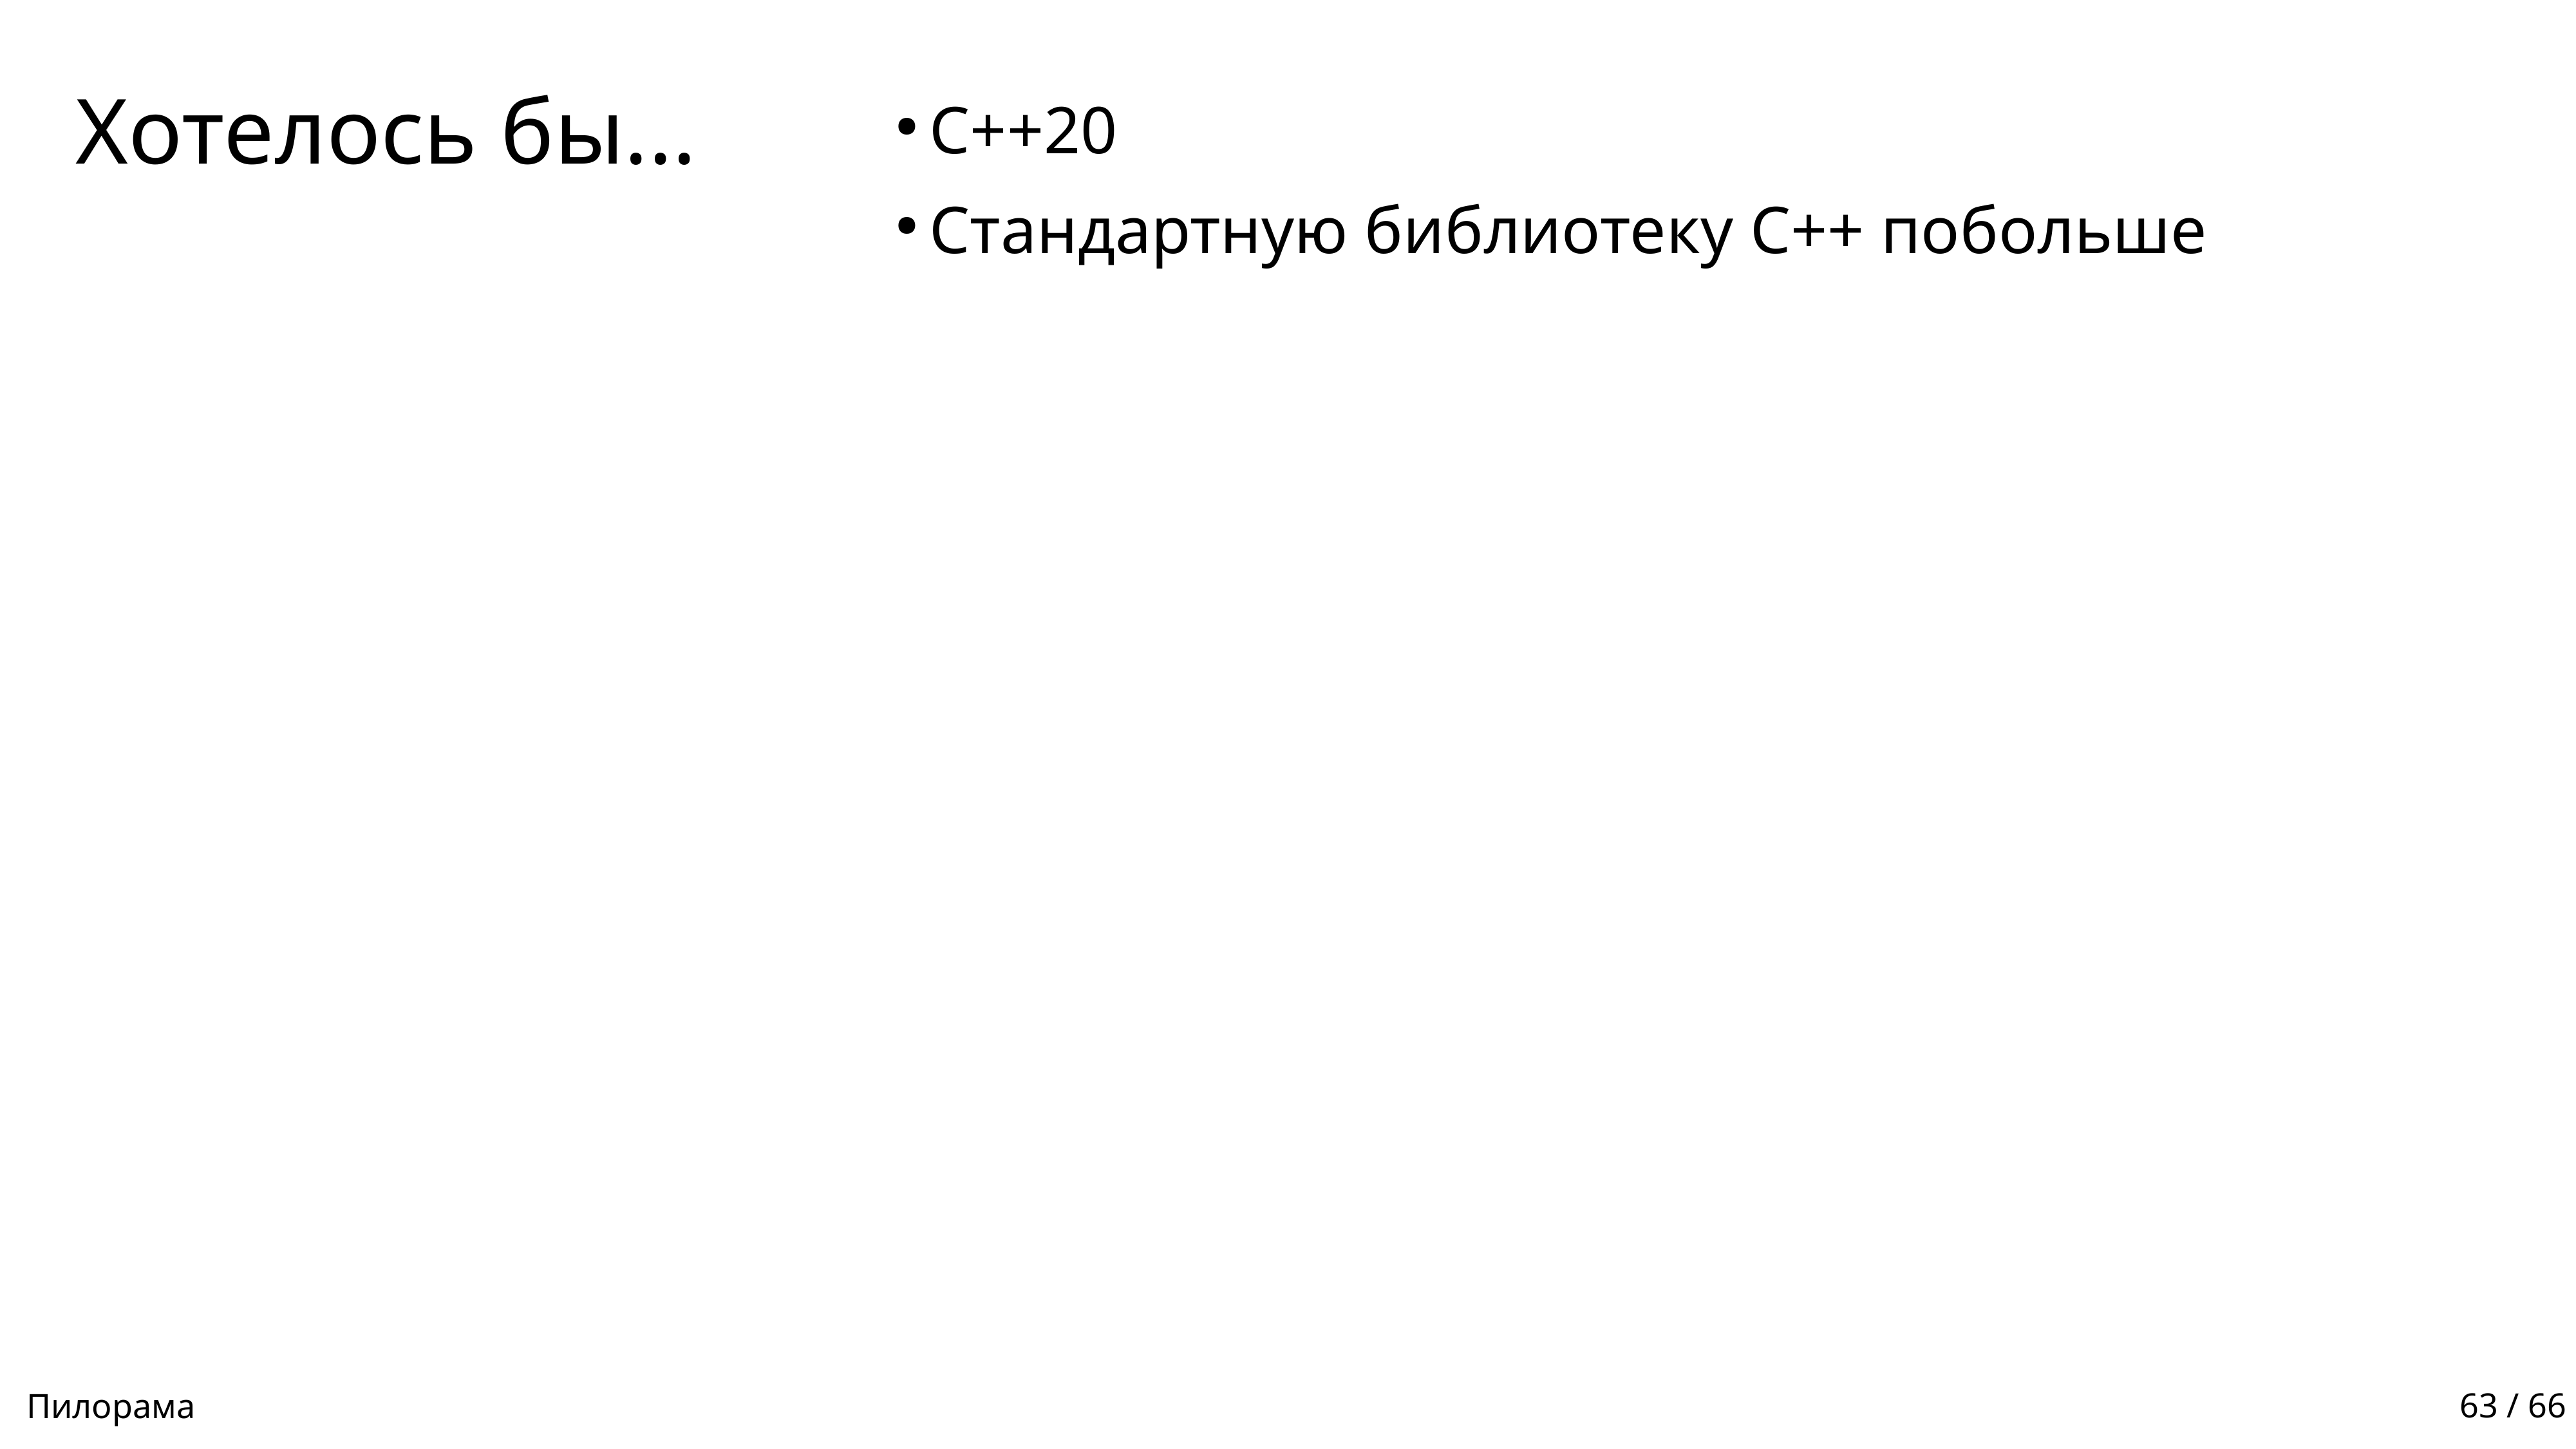

# Хотелось бы...
C++20
Стандартную библиотеку C++ побольше
Пилорама